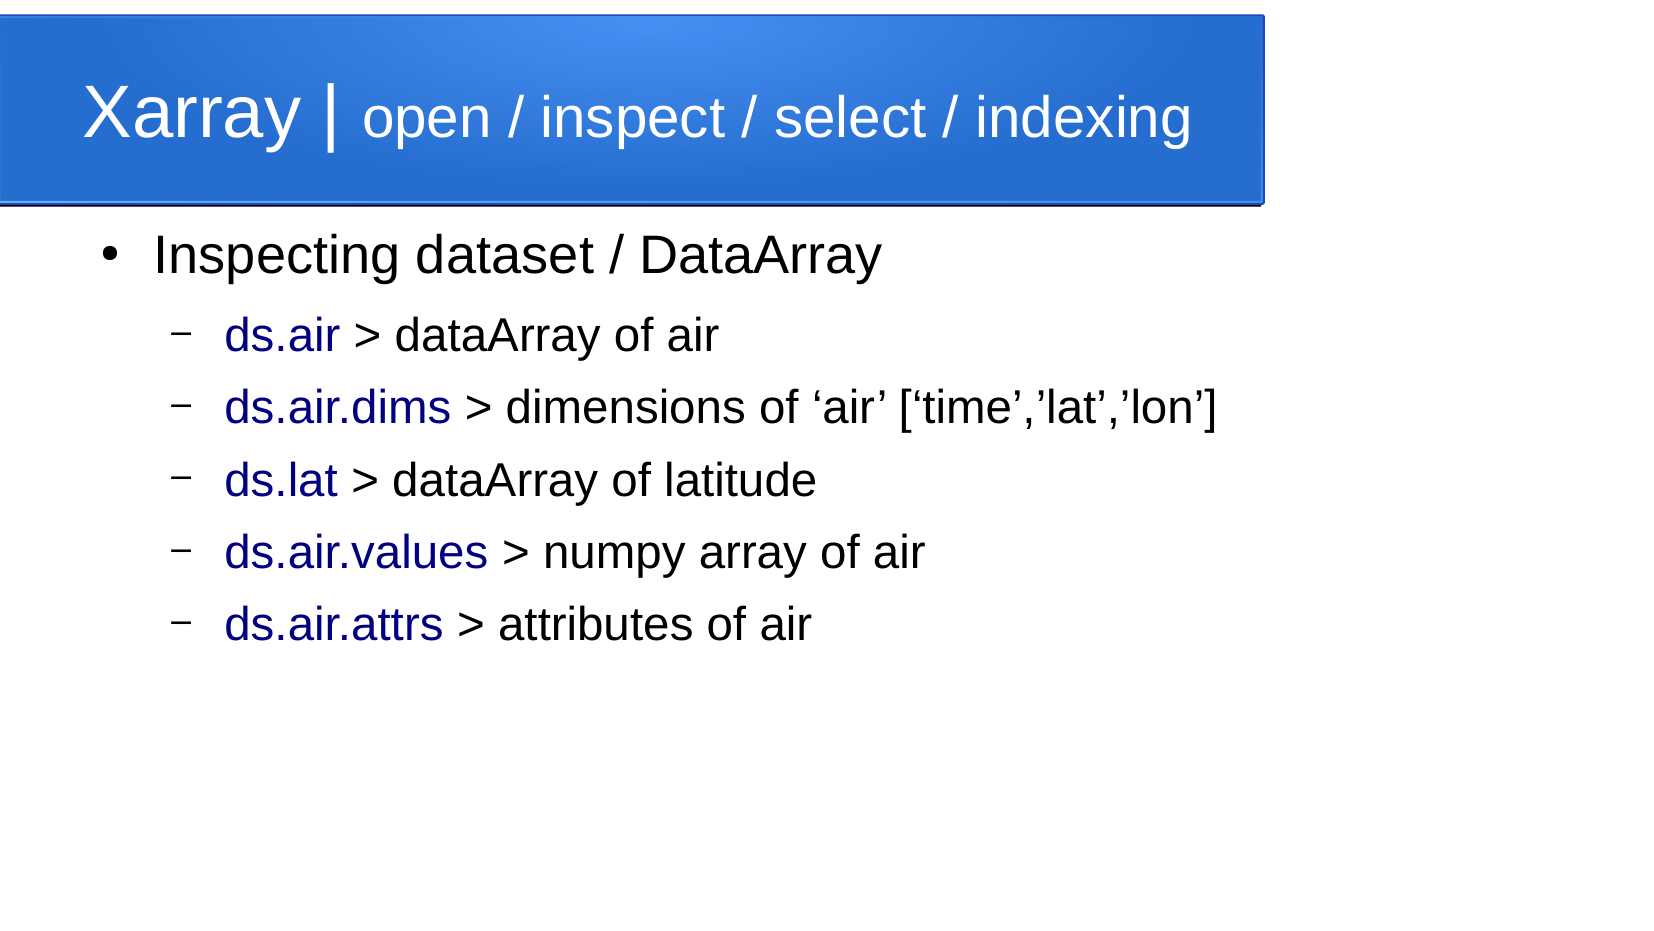

# Xarray | open / inspect / select / indexing
Inspecting dataset / DataArray
ds.air > dataArray of air
ds.air.dims > dimensions of ‘air’ [‘time’,’lat’,’lon’]
ds.lat > dataArray of latitude
ds.air.values > numpy array of air
ds.air.attrs > attributes of air